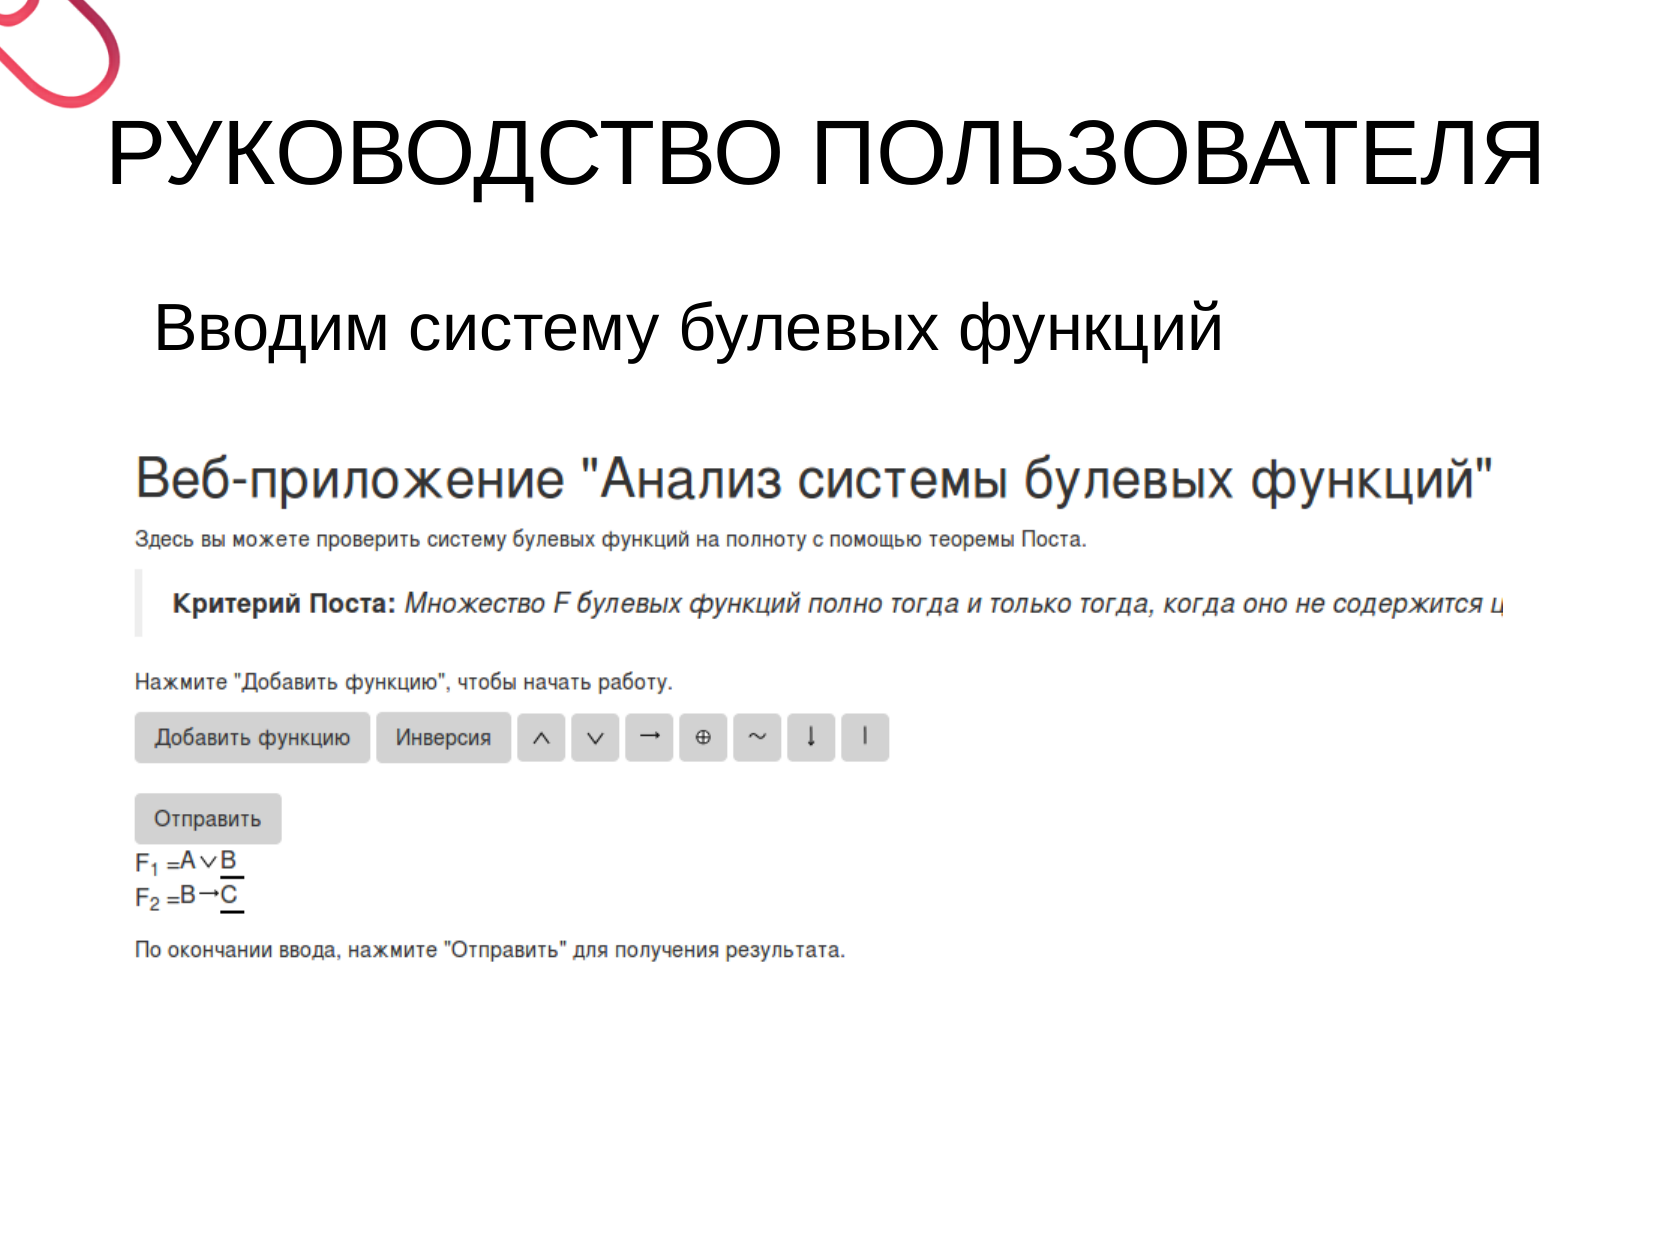

# РУКОВОДСТВО ПОЛЬЗОВАТЕЛЯ
Вводим систему булевых функций